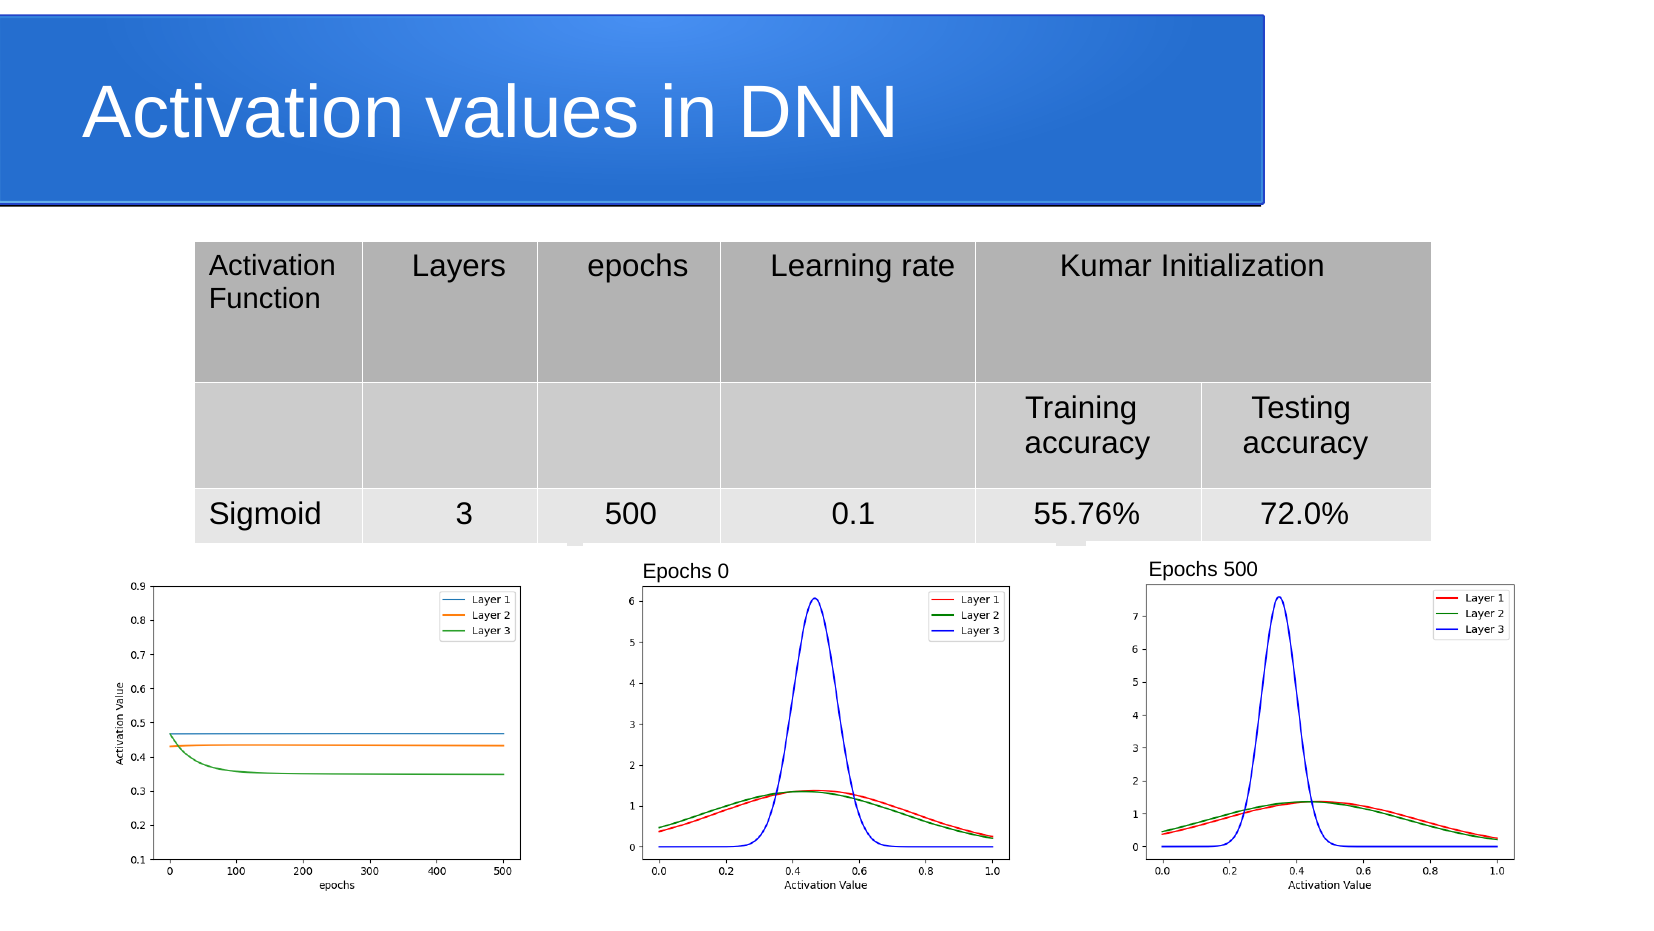

# Activation values in DNN
| Activation Function | Layers | epochs | Learning rate | Kumar Initialization | |
| --- | --- | --- | --- | --- | --- |
| | | | | Training accuracy | Testing accuracy |
| Sigmoid | 3 | 500 | 0.1 | 55.76% | 72.0% |
Epochs 500
Epochs 0